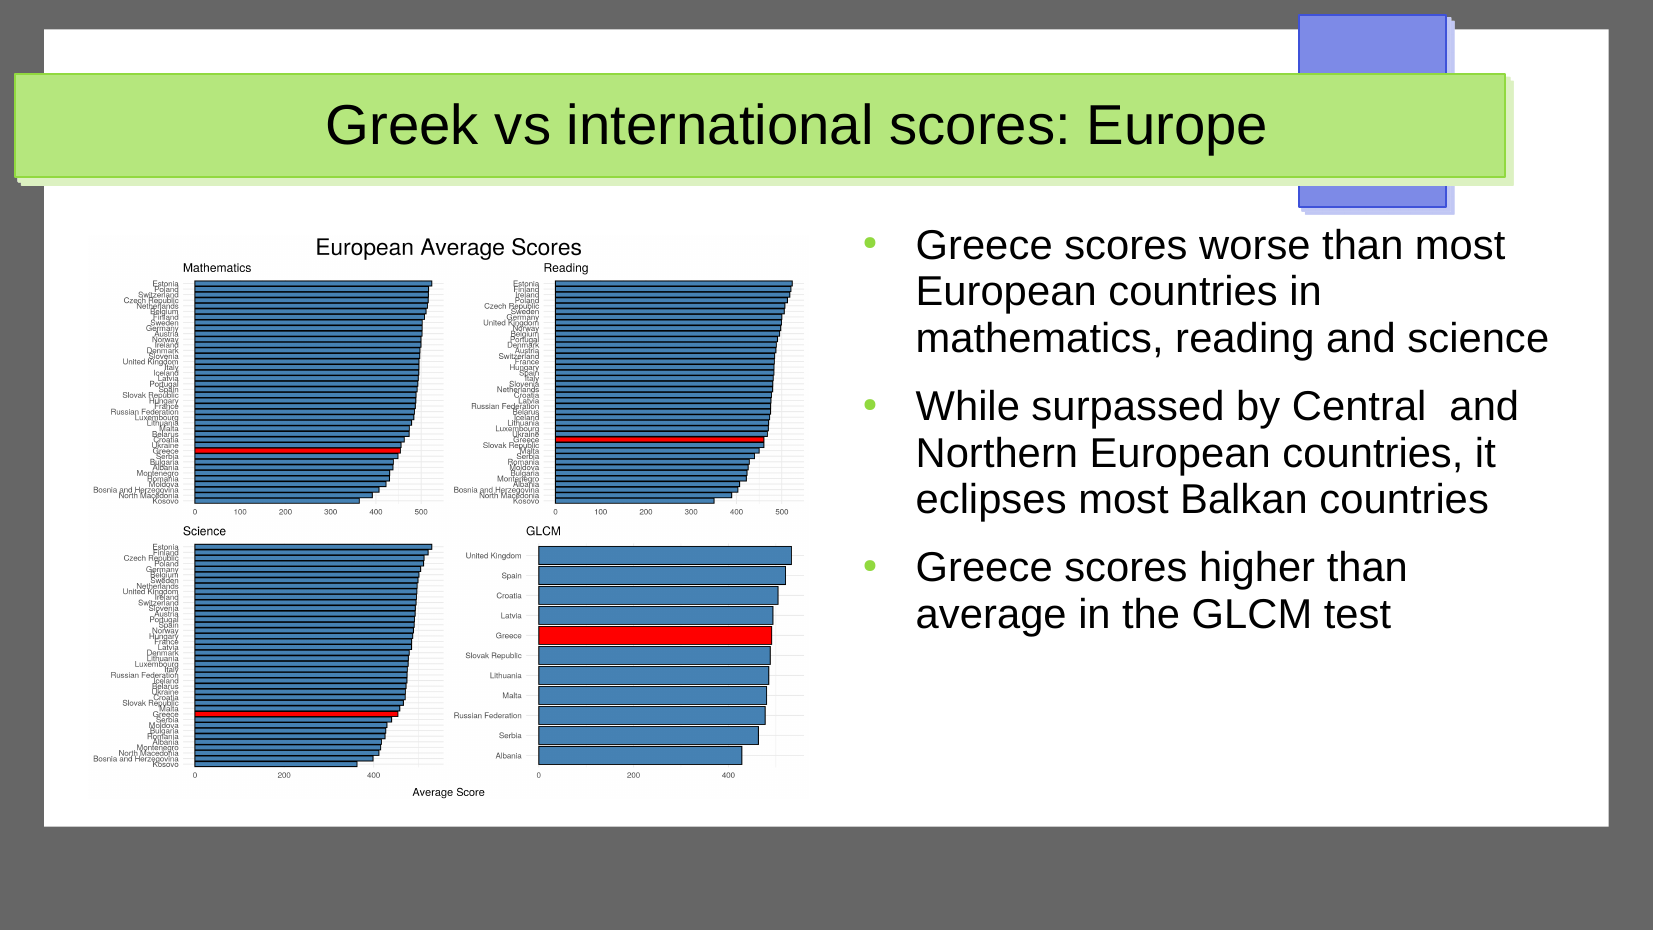

# Greek vs international scores: Europe
Greece scores worse than most European countries in mathematics, reading and science
While surpassed by Central and Northern European countries, it eclipses most Balkan countries
Greece scores higher than average in the GLCM test